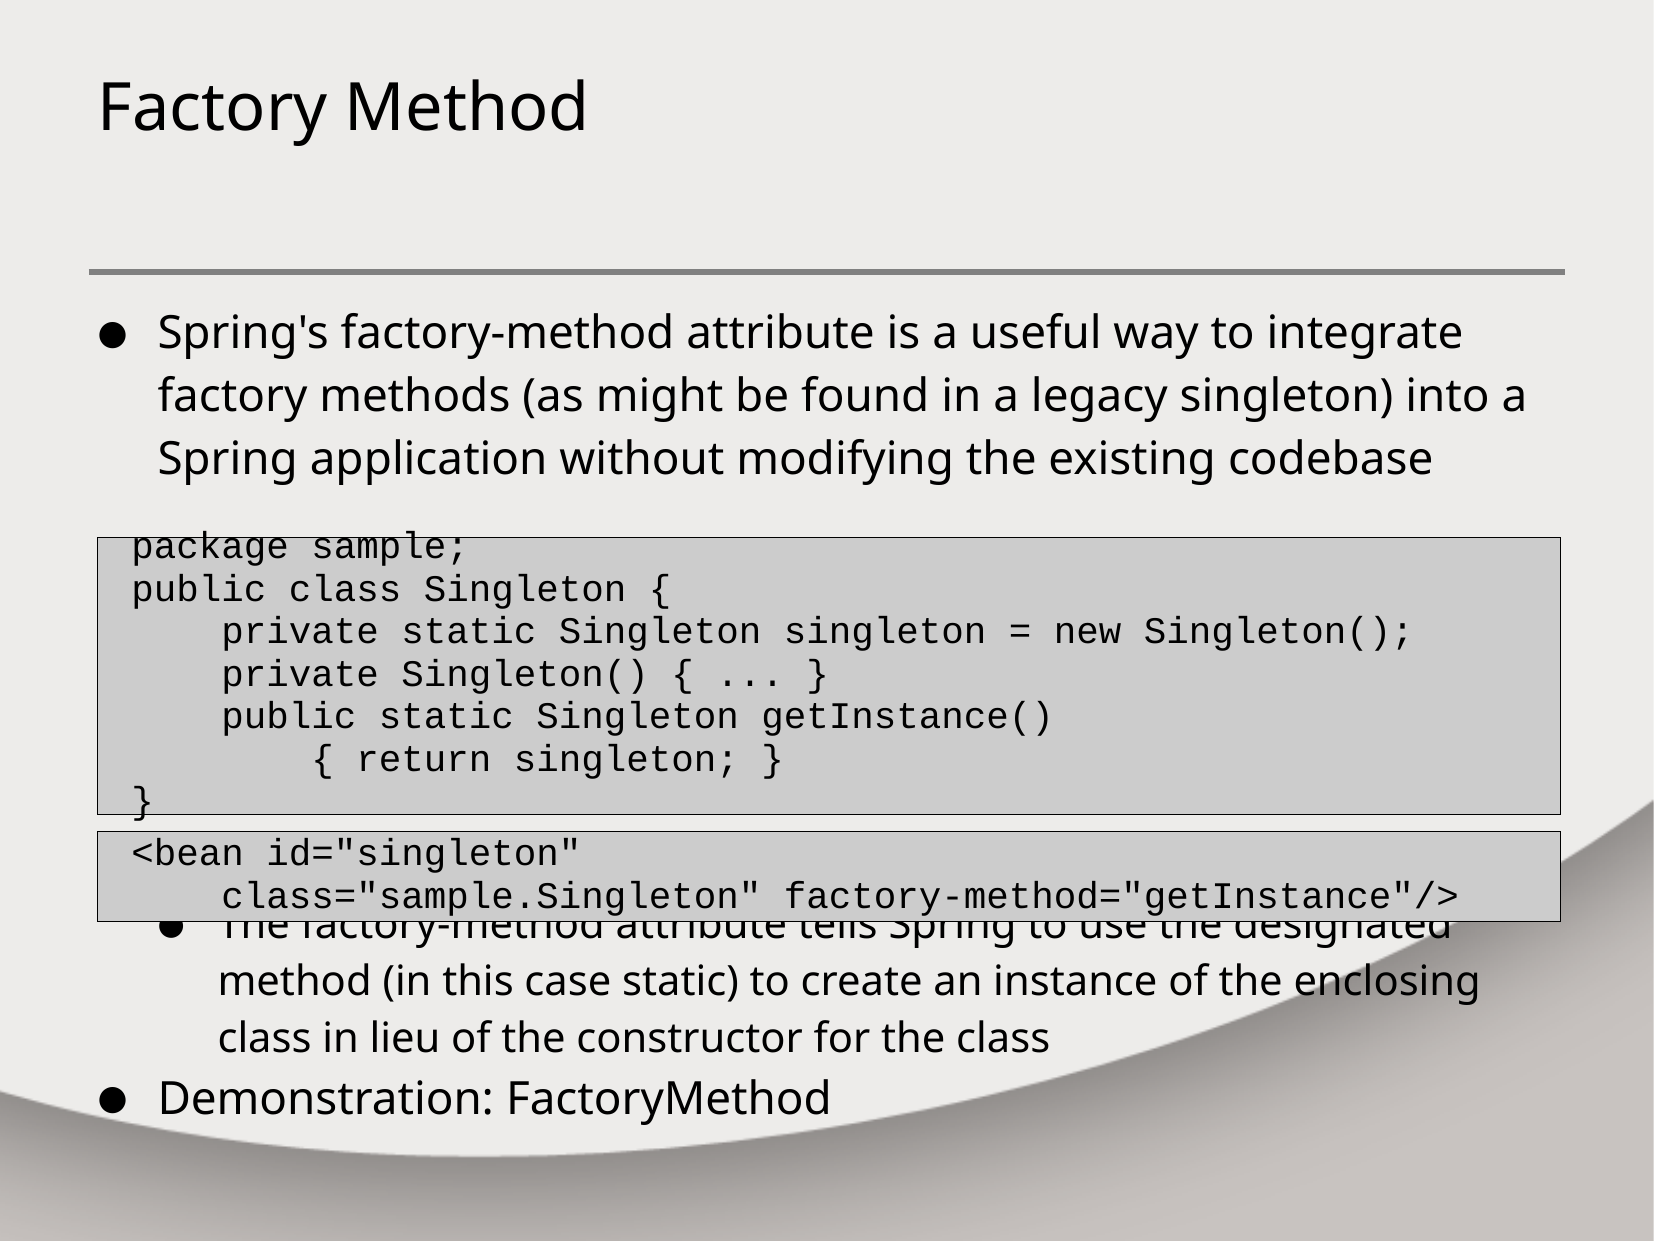

# Factory Method
Spring's factory-method attribute is a useful way to integrate factory methods (as might be found in a legacy singleton) into a Spring application without modifying the existing codebase
The factory-method attribute tells Spring to use the designated method (in this case static) to create an instance of the enclosing class in lieu of the constructor for the class
Demonstration: FactoryMethod
package sample;
public class Singleton {
 private static Singleton singleton = new Singleton();
 private Singleton() { ... }
 public static Singleton getInstance()
 { return singleton; }
}
<bean id="singleton"
 class="sample.Singleton" factory-method="getInstance"/>